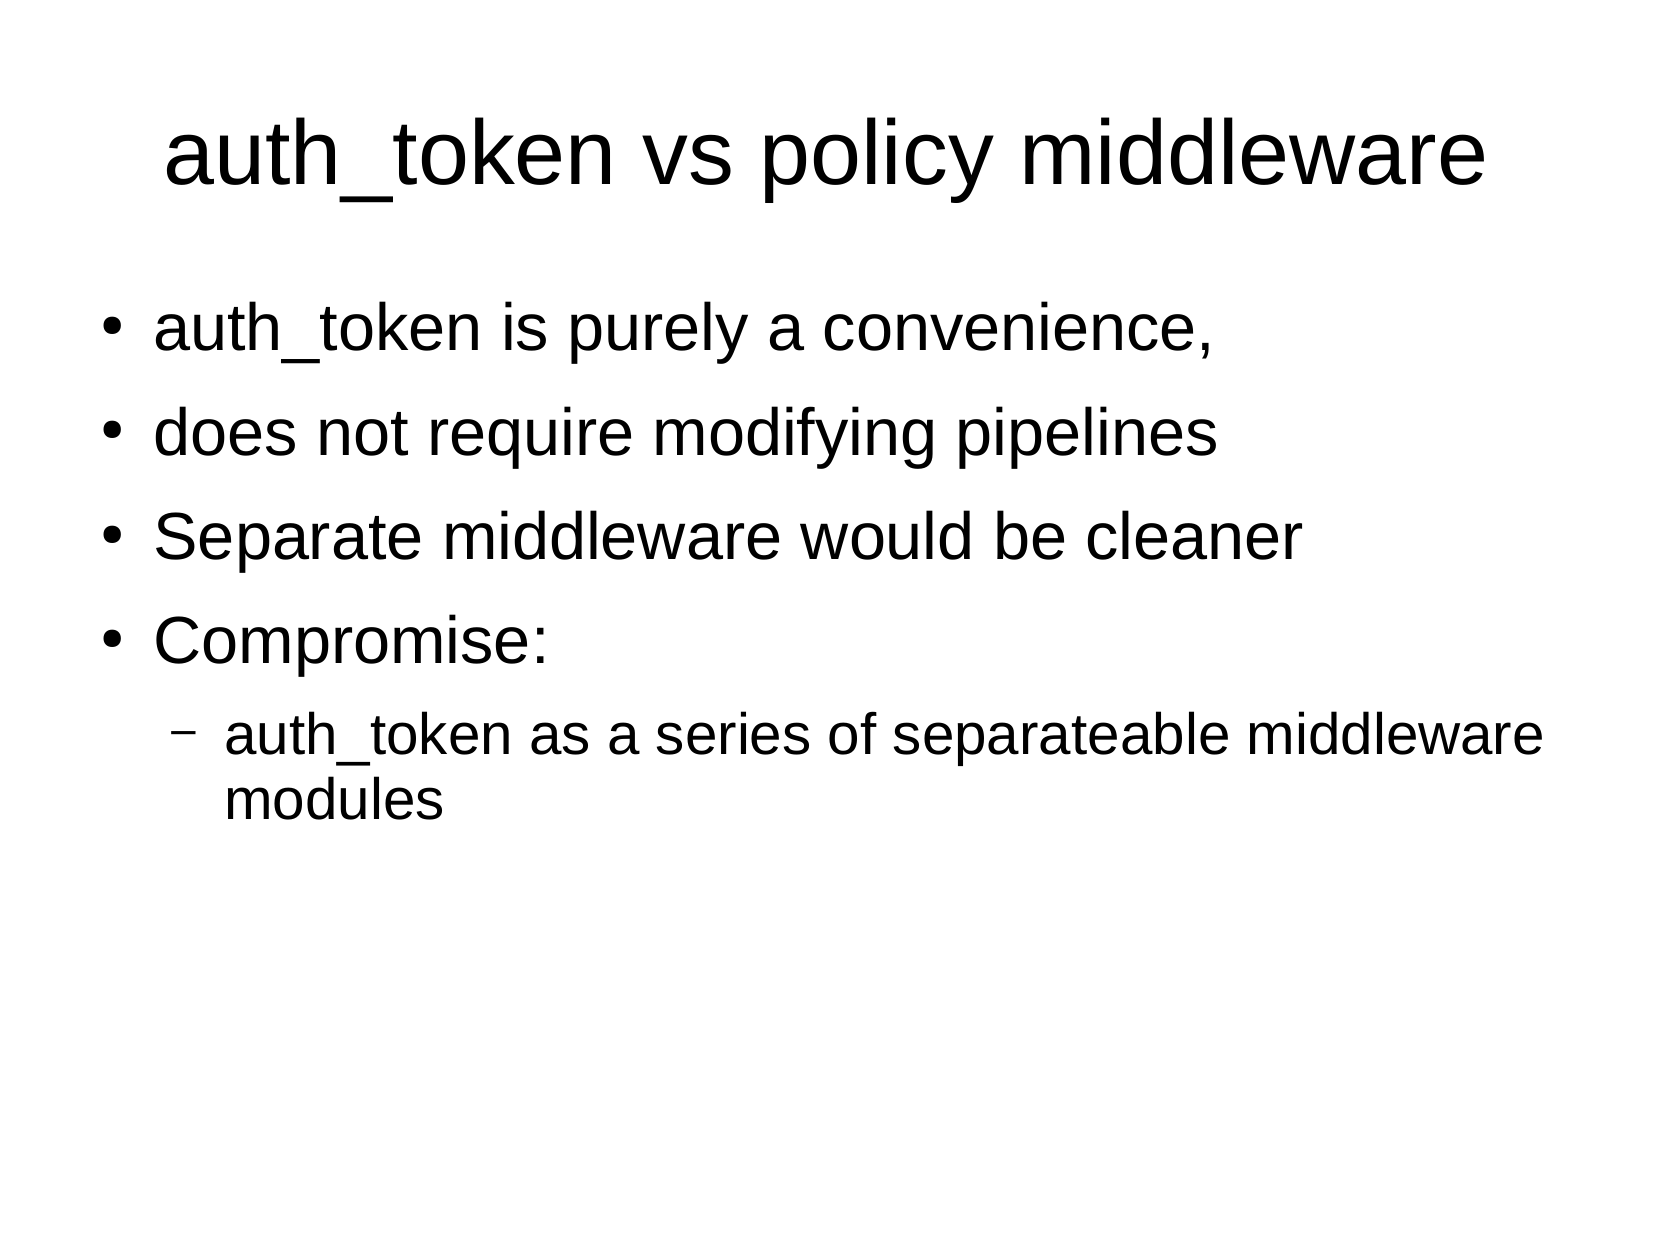

# auth_token vs policy middleware
auth_token is purely a convenience,
does not require modifying pipelines
Separate middleware would be cleaner
Compromise:
auth_token as a series of separateable middleware modules